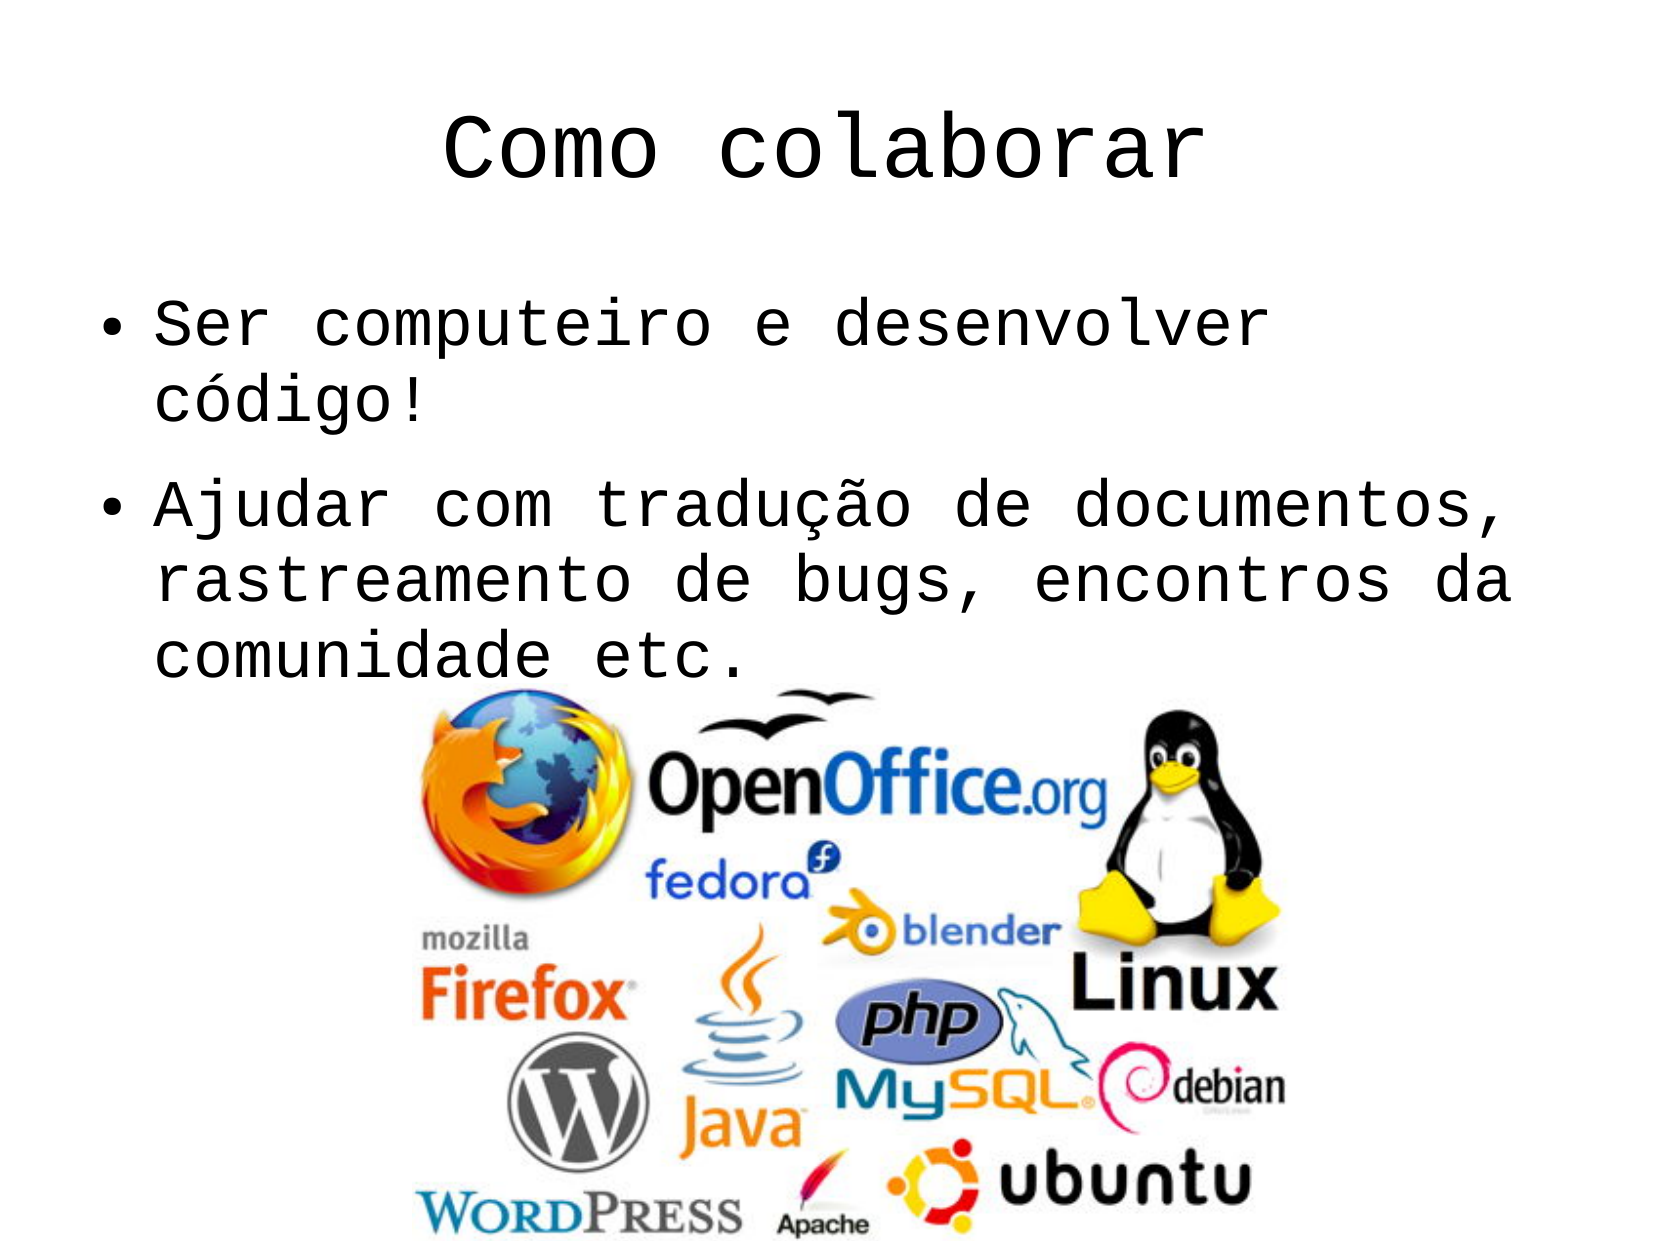

# Como colaborar
Ser computeiro e desenvolver código!
Ajudar com tradução de documentos, rastreamento de bugs, encontros da comunidade etc.